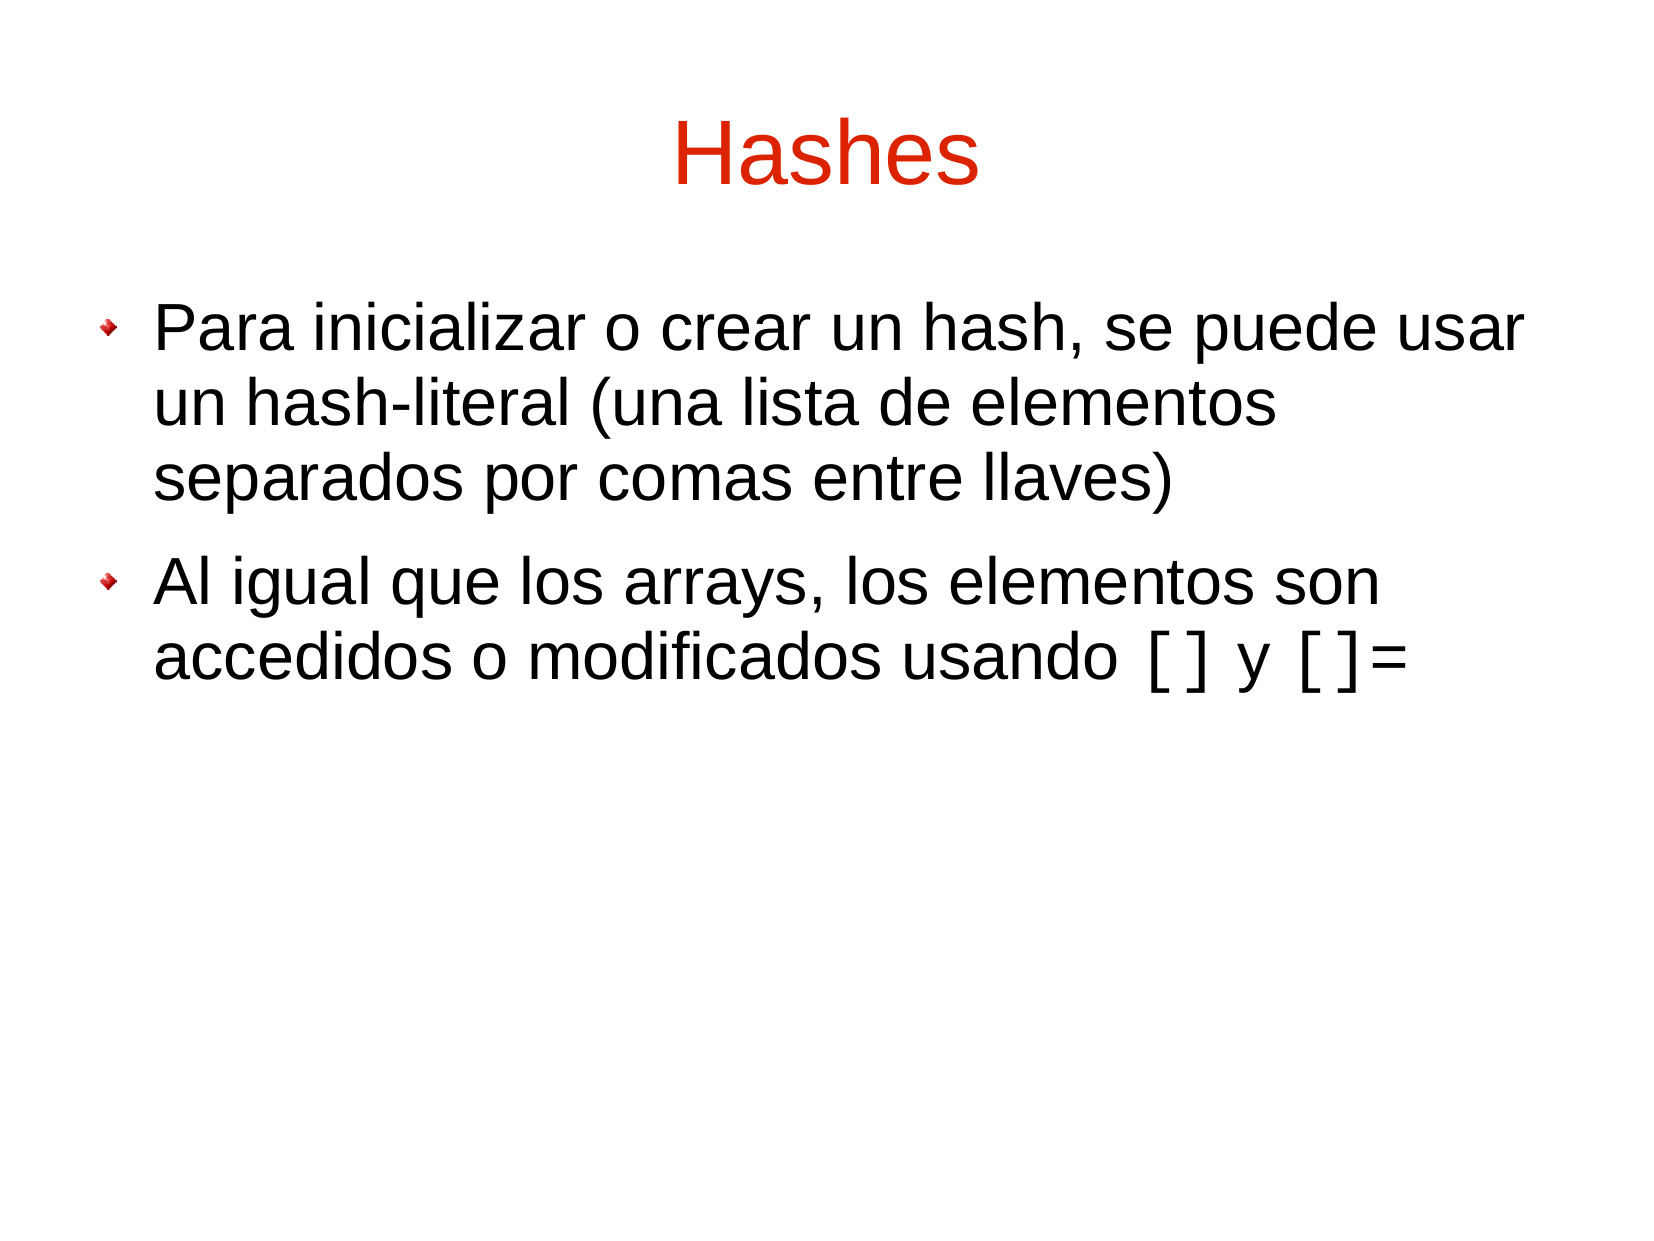

# Hashes
Para inicializar o crear un hash, se puede usar un hash-literal (una lista de elementos separados por comas entre llaves)
Al igual que los arrays, los elementos son accedidos o modificados usando [] y []=